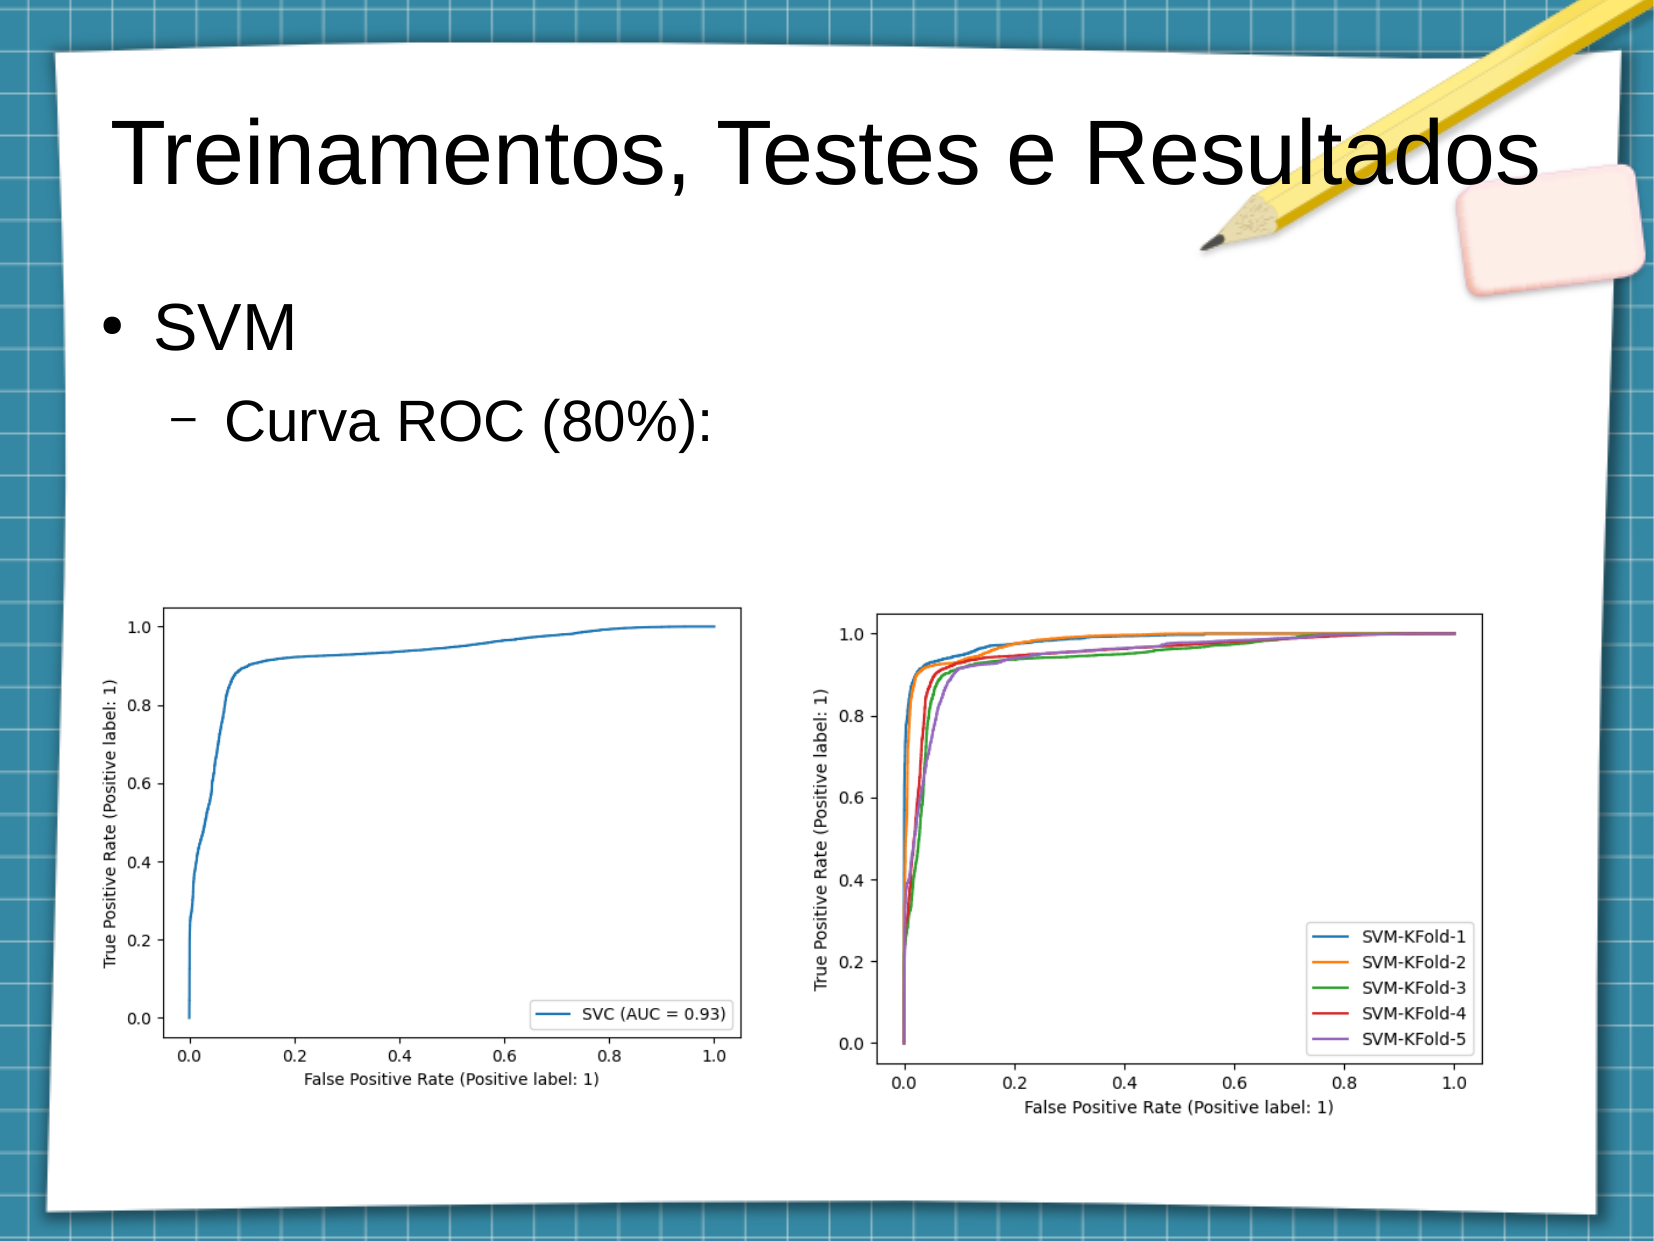

# Treinamentos, Testes e Resultados
SVM
Curva ROC (80%):